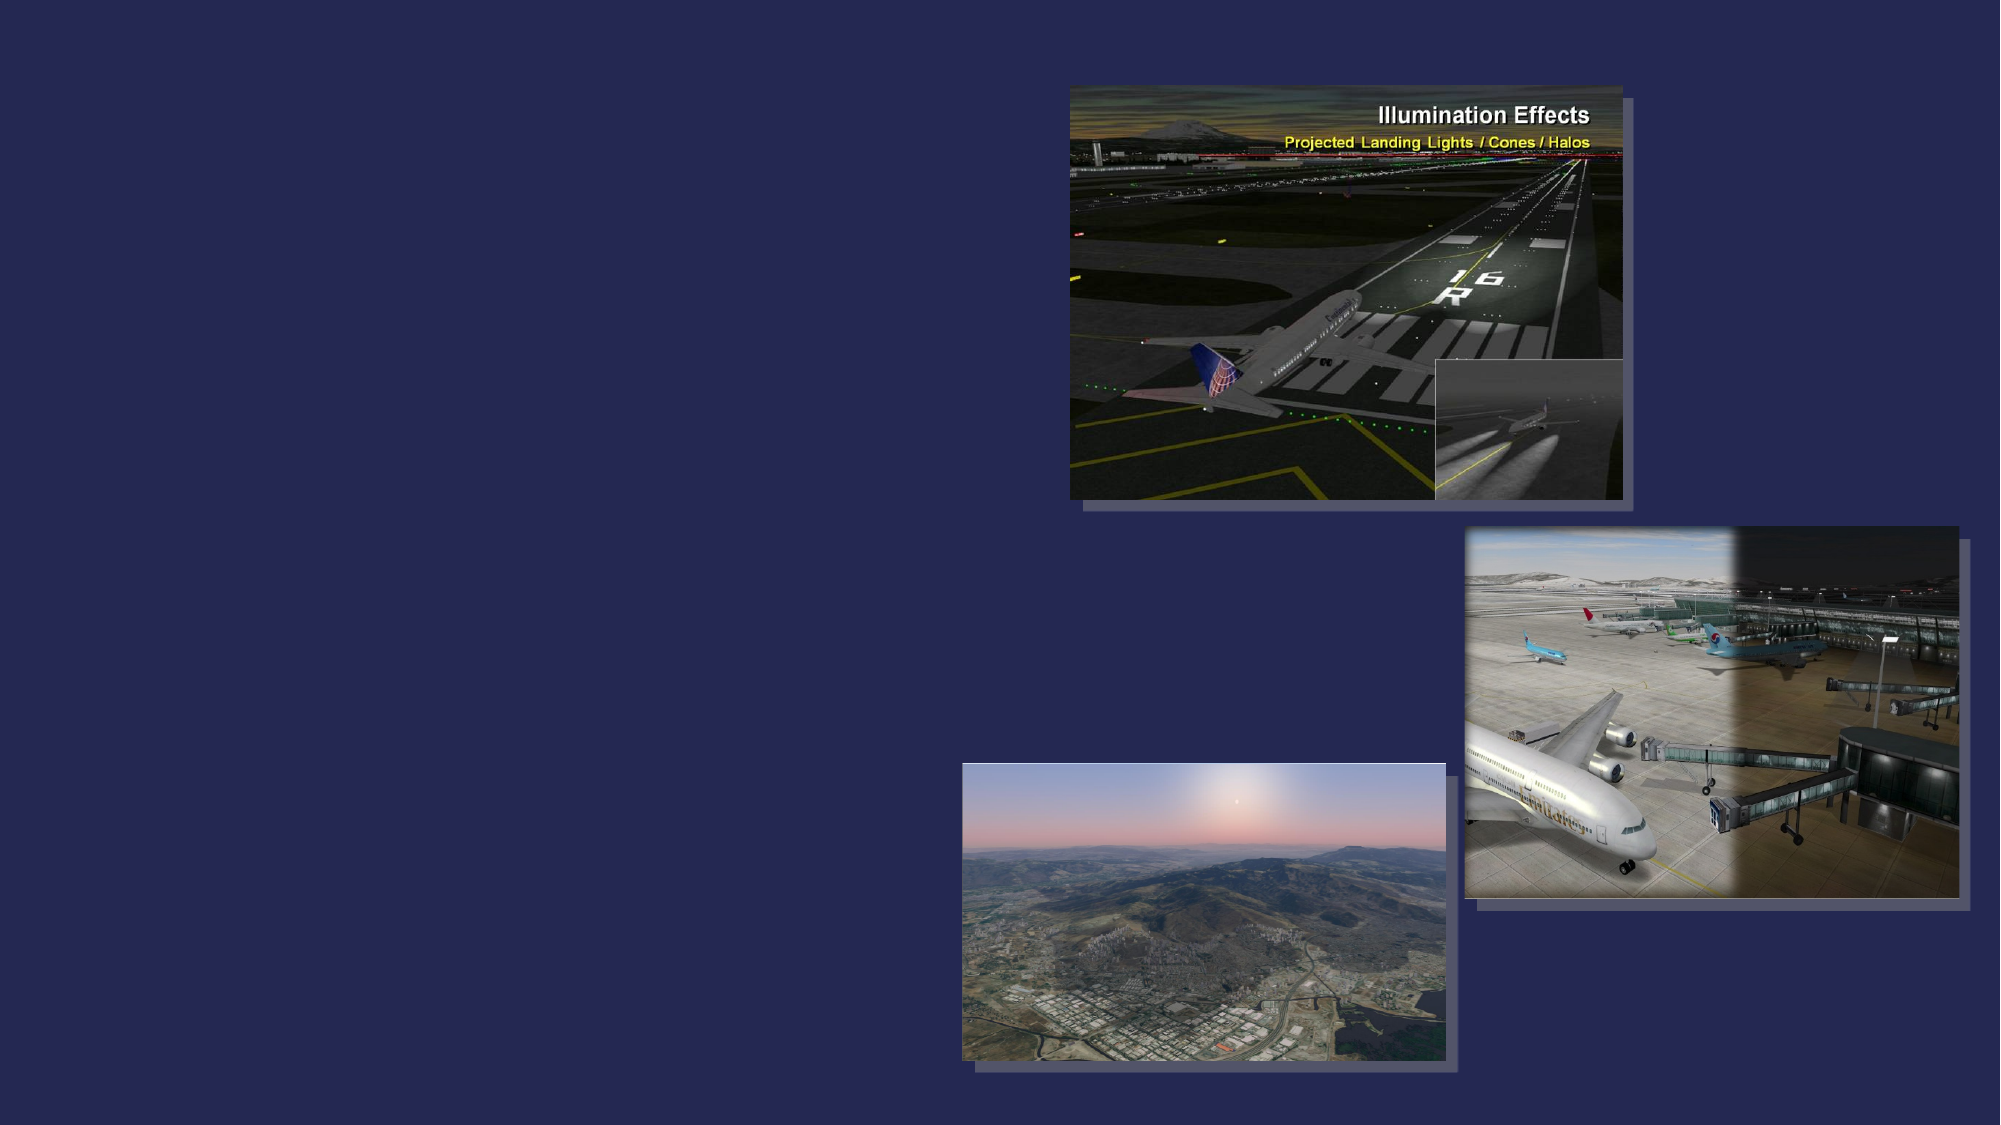

# Beleuchtungseffekte
Oberflächen
Lande/Suchscheinwerfer
Korrekte Helligkeit
Tages und Jahreszeitabhängige Dämmerung, Sonnen und Mondstand, Sternenmodell
Horizon glow
Beleuchtung von Städten, Flughäfen